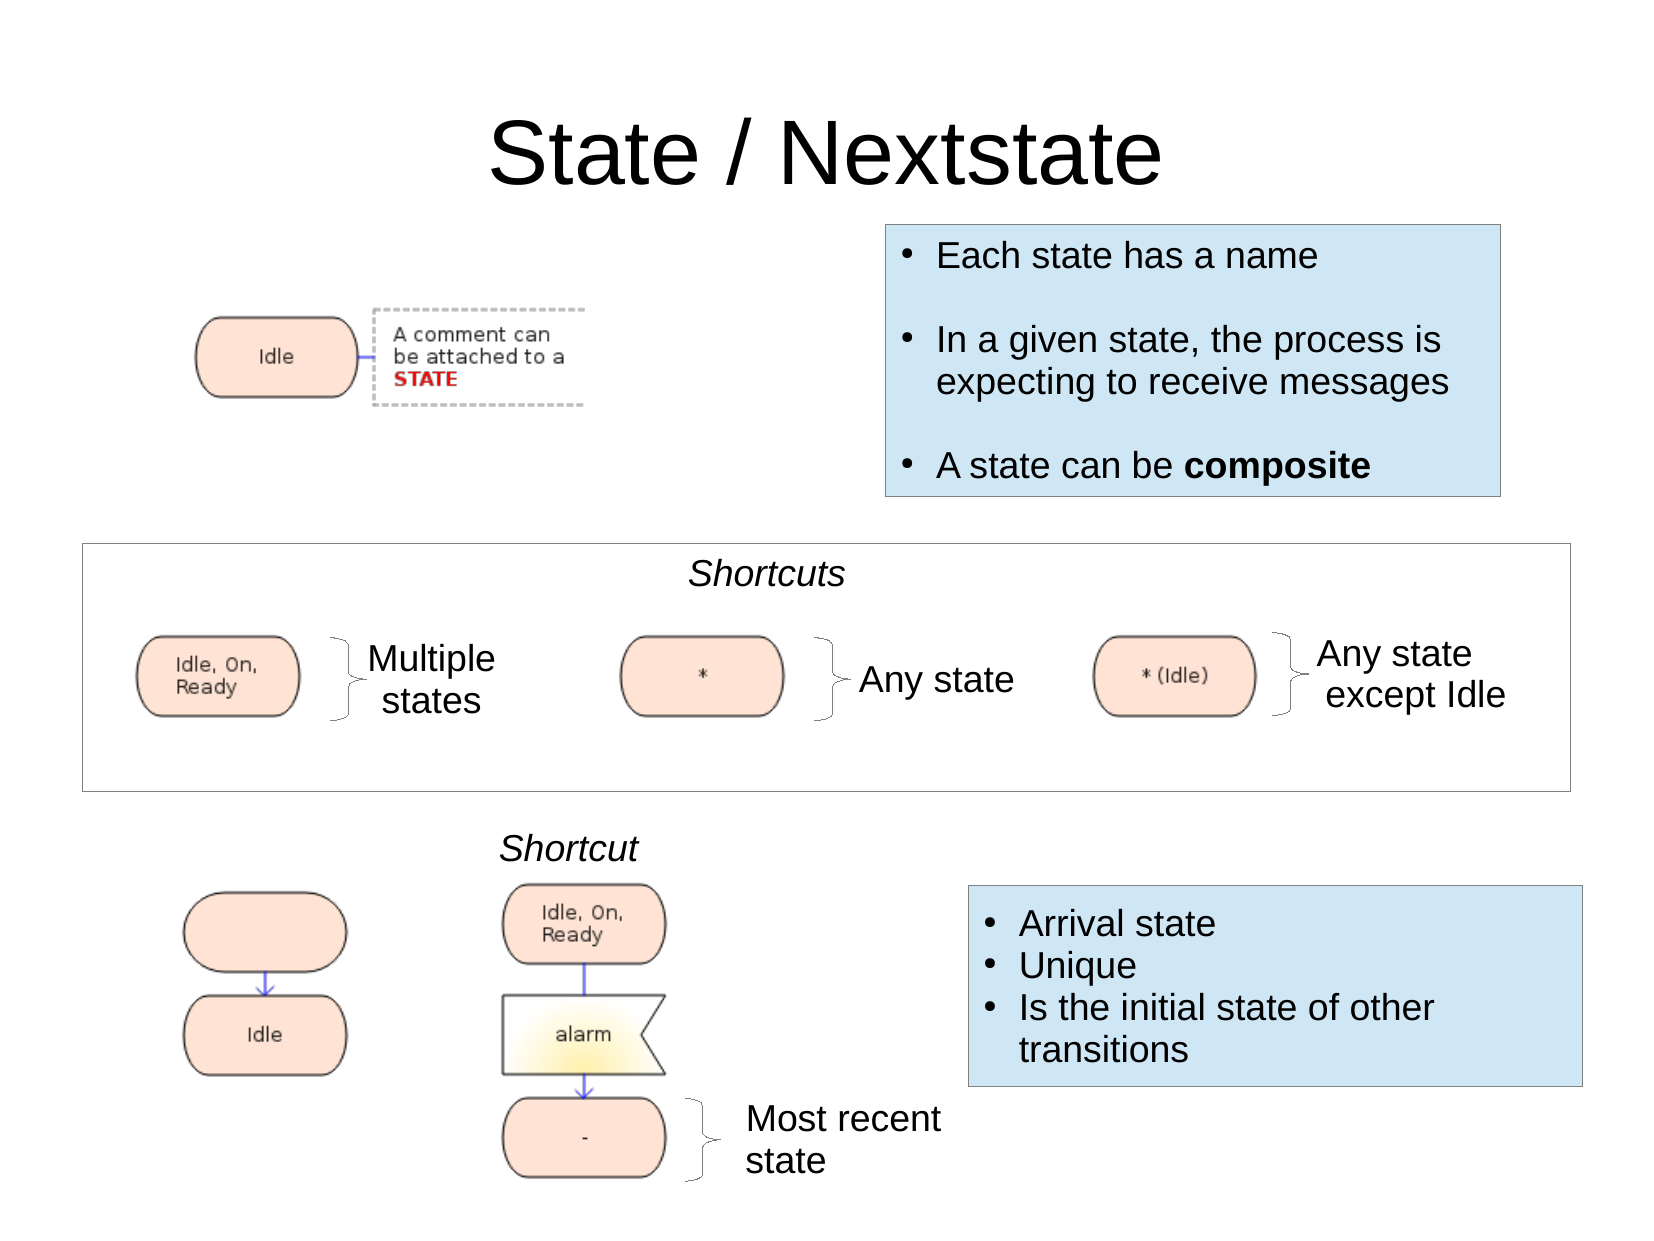

# State / Nextstate
Each state has a name
In a given state, the process is
expecting to receive messages
A state can be composite
Shortcuts
 Any state
	 except Idle
 Multiple
 states
 Any state
Shortcut
Arrival state
Unique
Is the initial state of other
transitions
 Most recent
 state